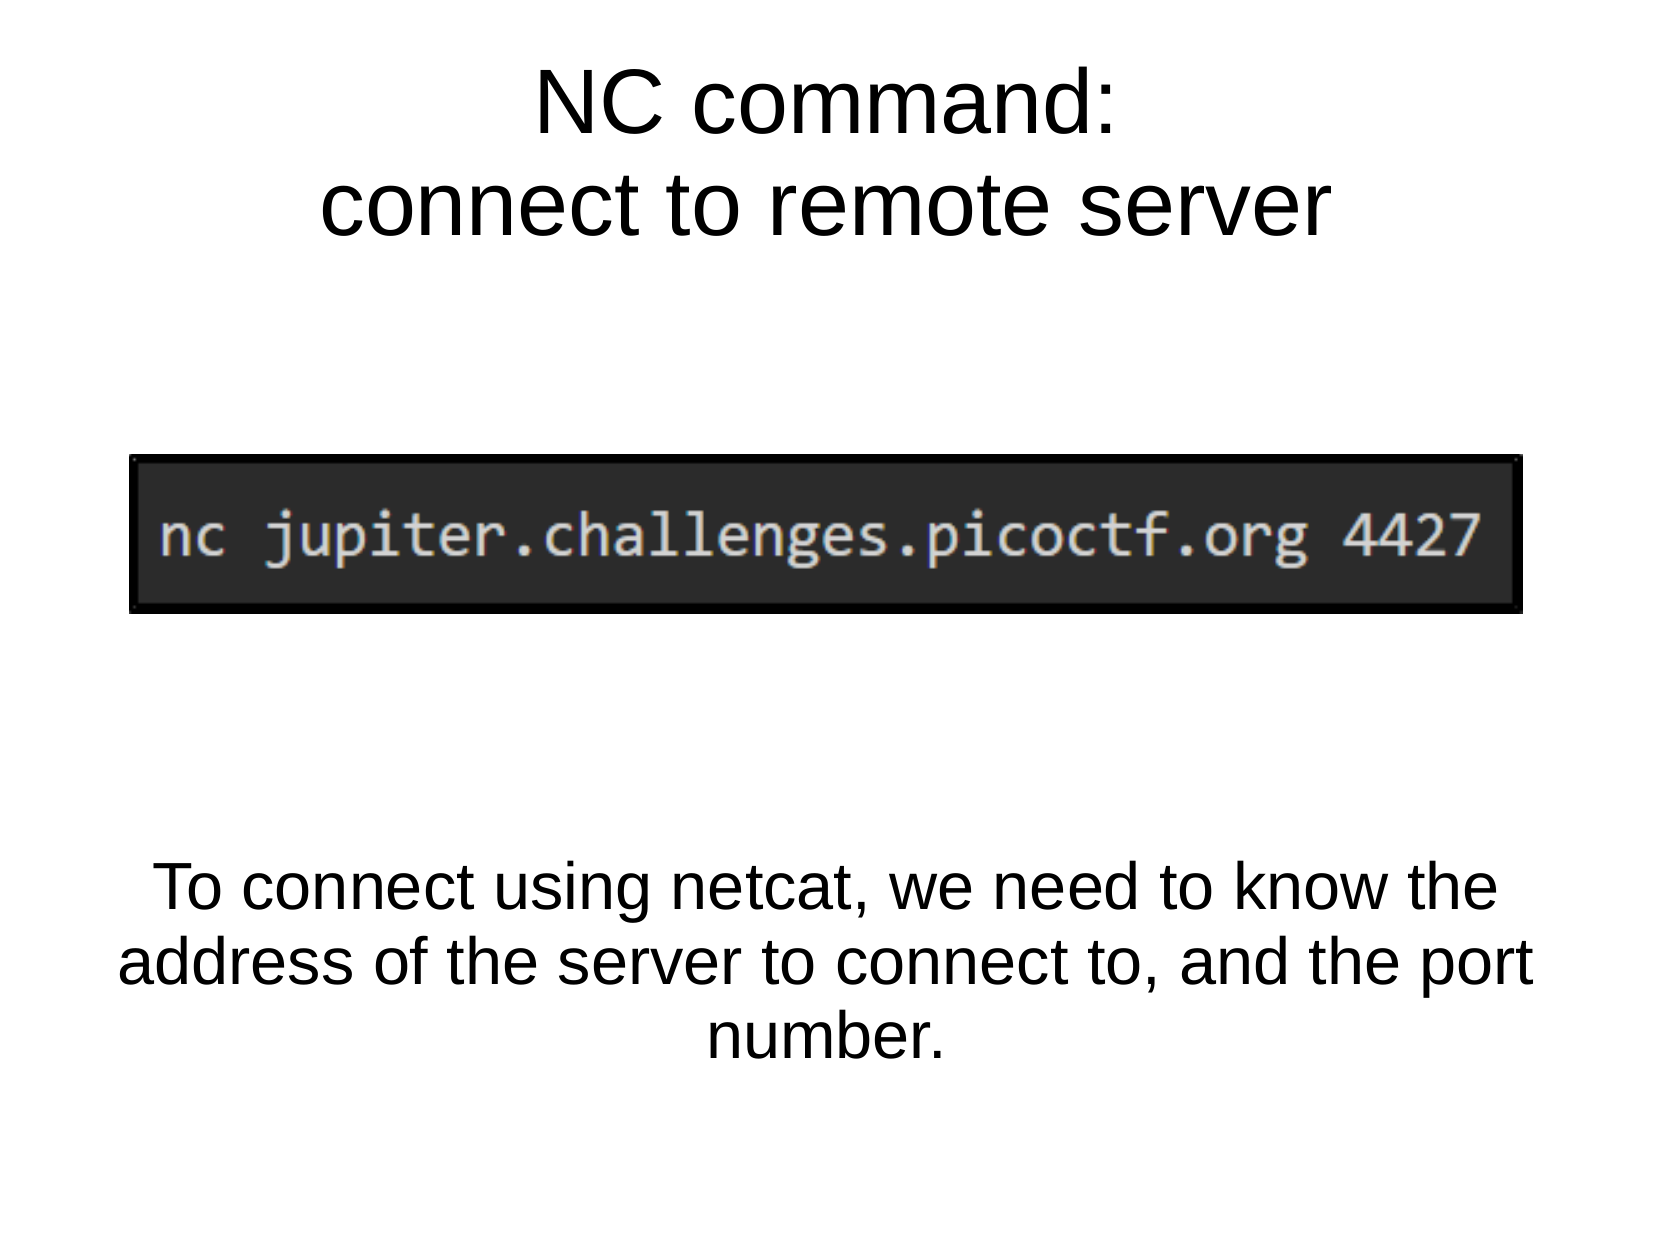

NC command:
connect to remote server
# To connect using netcat, we need to know the address of the server to connect to, and the port number.